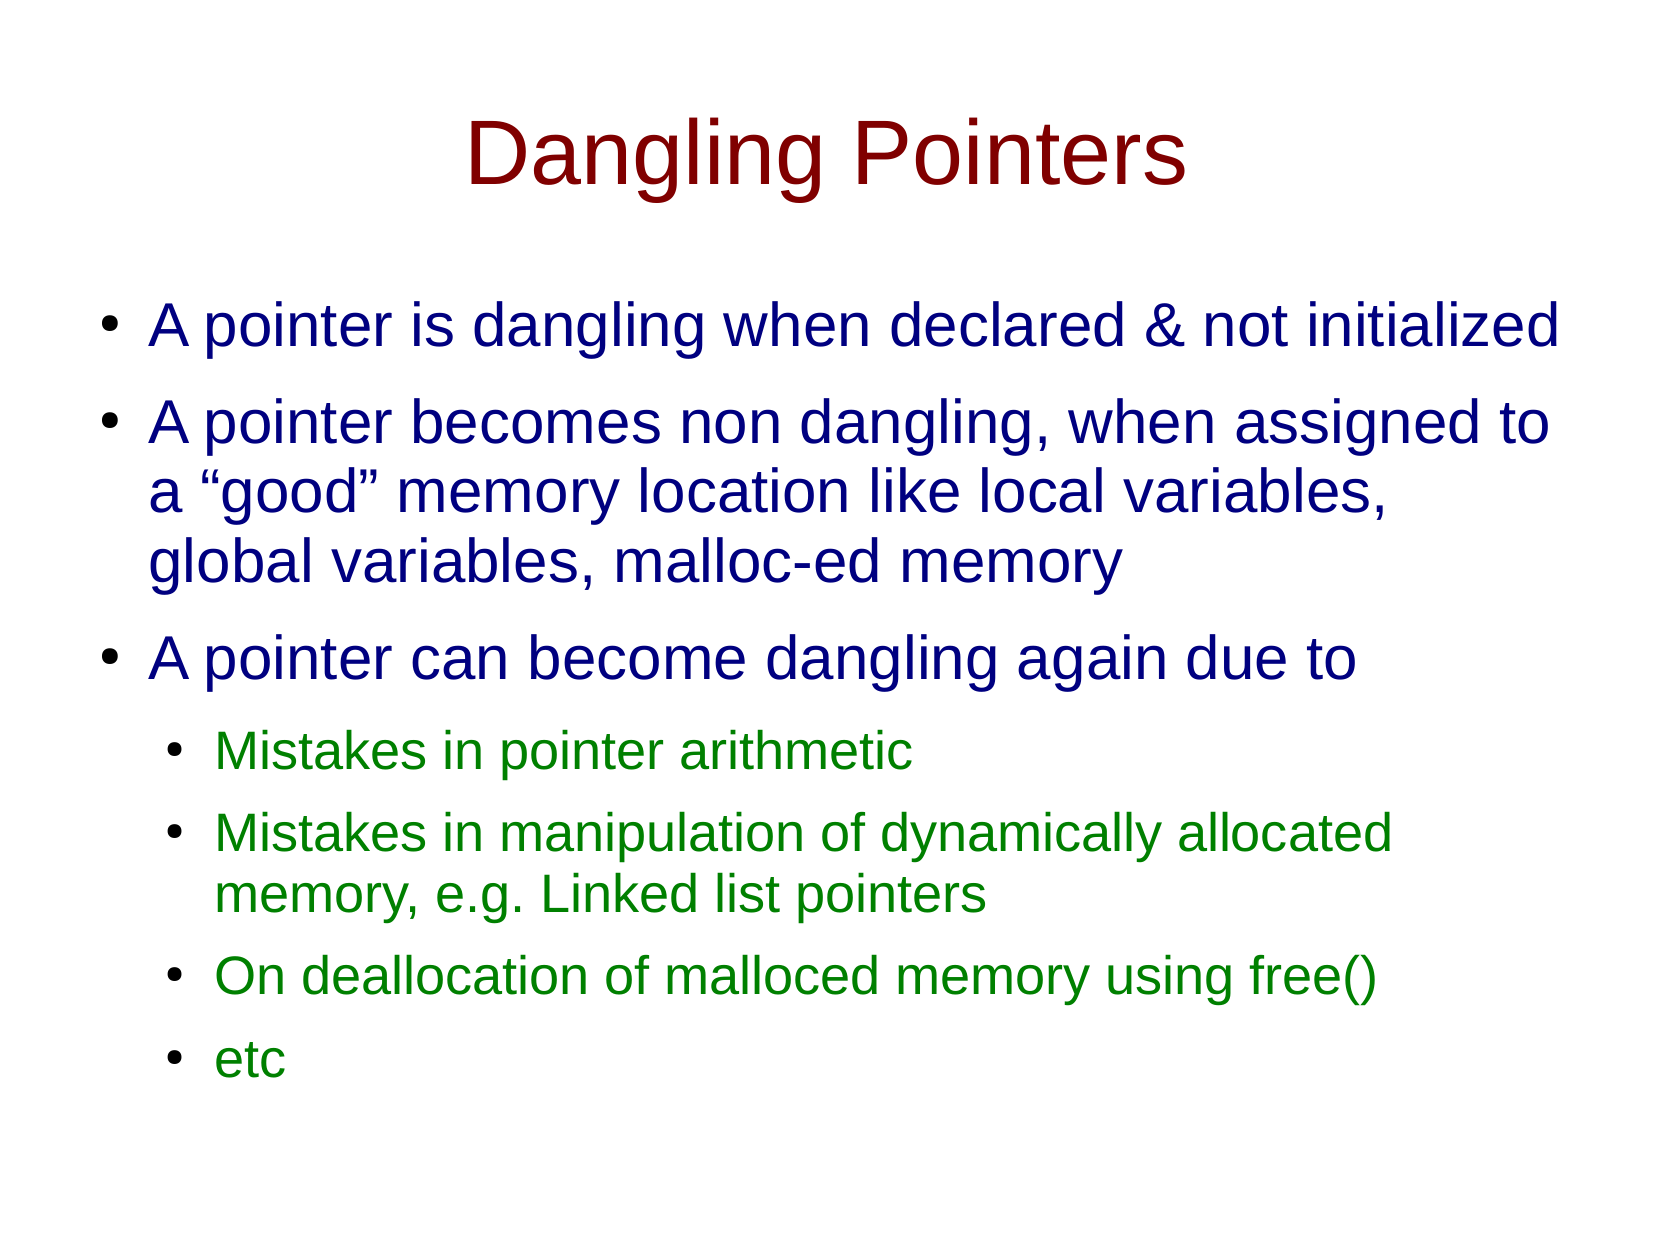

# Dangling Pointers
A pointer is dangling when declared & not initialized
A pointer becomes non dangling, when assigned to a “good” memory location like local variables, global variables, malloc-ed memory
A pointer can become dangling again due to
Mistakes in pointer arithmetic
Mistakes in manipulation of dynamically allocated memory, e.g. Linked list pointers
On deallocation of malloced memory using free()
etc